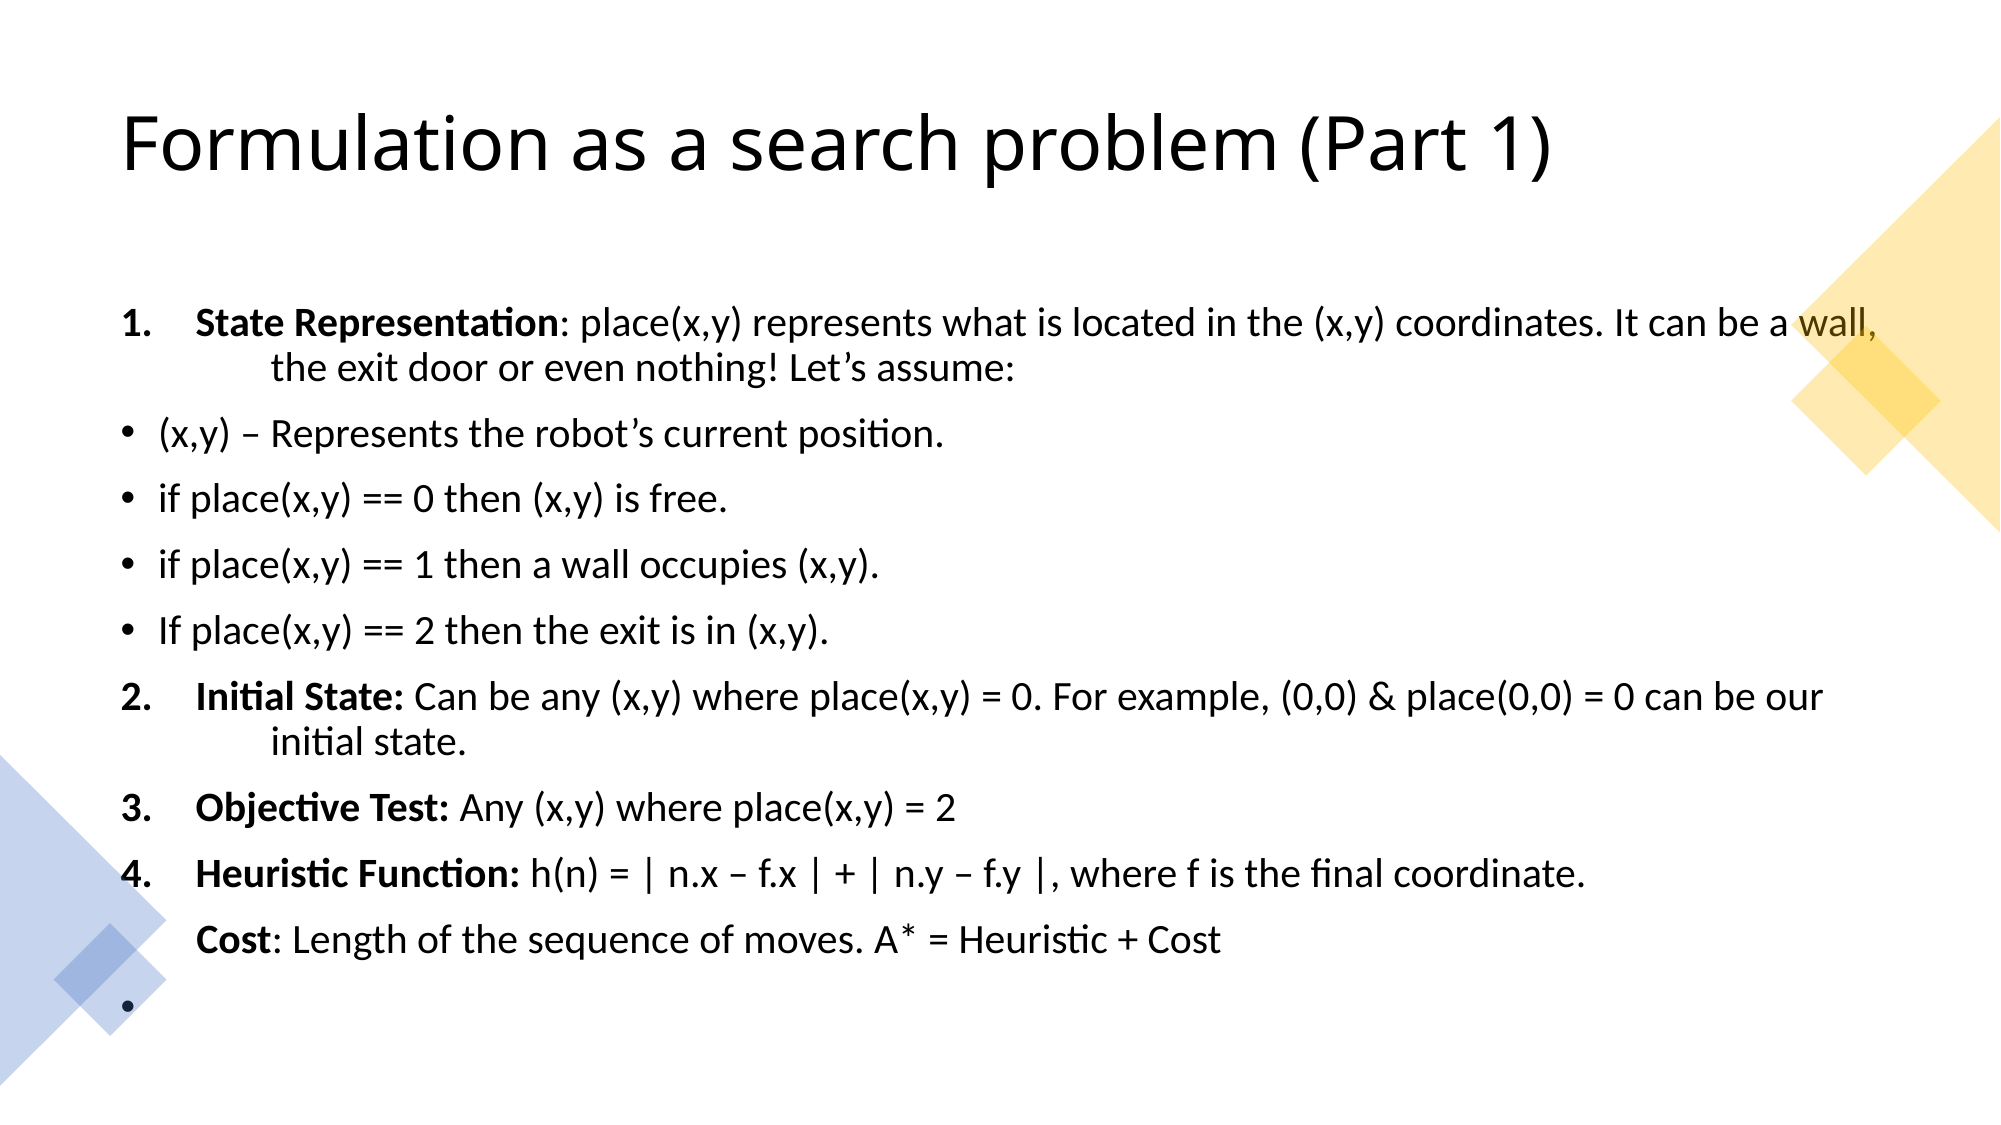

# Formulation as a search problem (Part 1)
State Representation: place(x,y) represents what is located in the (x,y) coordinates. It can be a wall, the exit door or even nothing! Let’s assume:
(x,y) – Represents the robot’s current position.
if place(x,y) == 0 then (x,y) is free.
if place(x,y) == 1 then a wall occupies (x,y).
If place(x,y) == 2 then the exit is in (x,y).
Initial State: Can be any (x,y) where place(x,y) = 0. For example, (0,0) & place(0,0) = 0 can be our initial state.
Objective Test: Any (x,y) where place(x,y) = 2
Heuristic Function: h(n) = | n.x – f.x | + | n.y – f.y |, where f is the final coordinate.
 Cost: Length of the sequence of moves. A* = Heuristic + Cost